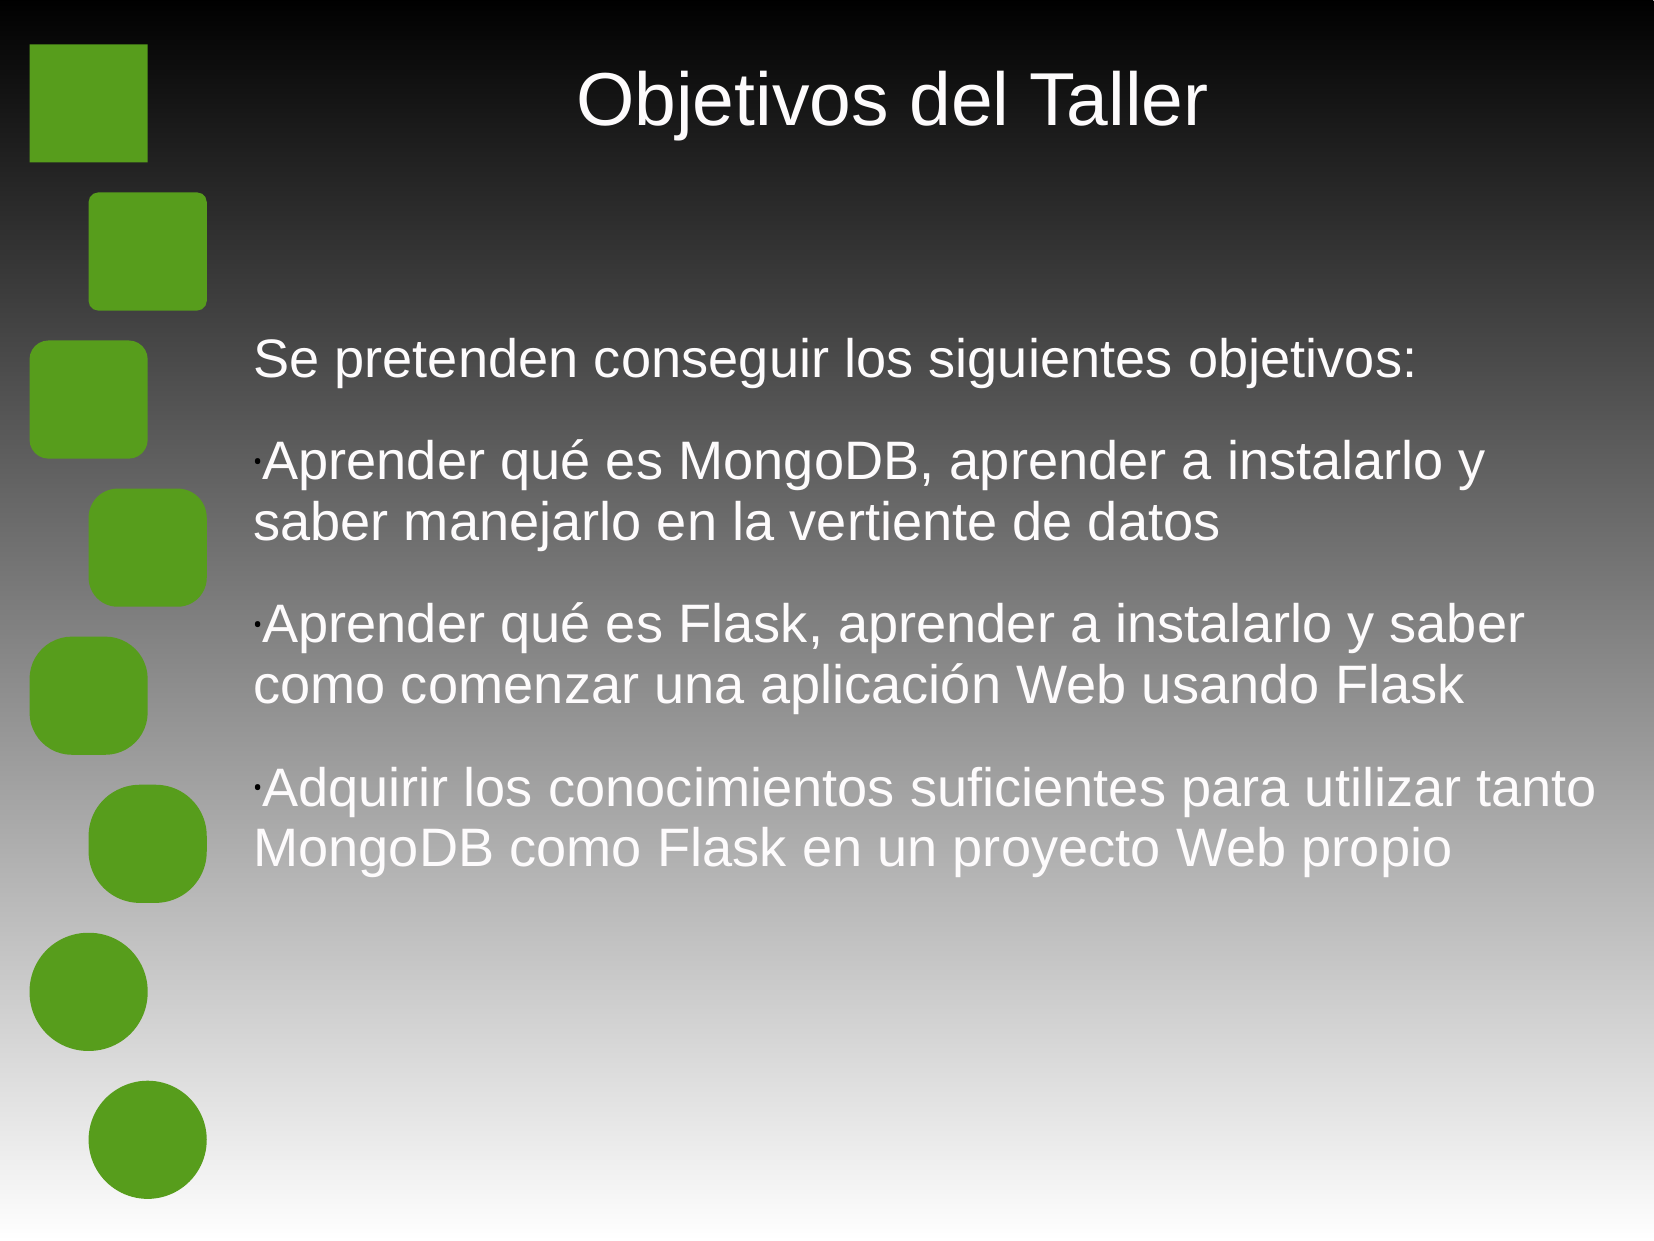

Objetivos del Taller
Se pretenden conseguir los siguientes objetivos:
Aprender qué es MongoDB, aprender a instalarlo y saber manejarlo en la vertiente de datos
Aprender qué es Flask, aprender a instalarlo y saber como comenzar una aplicación Web usando Flask
Adquirir los conocimientos suficientes para utilizar tanto MongoDB como Flask en un proyecto Web propio